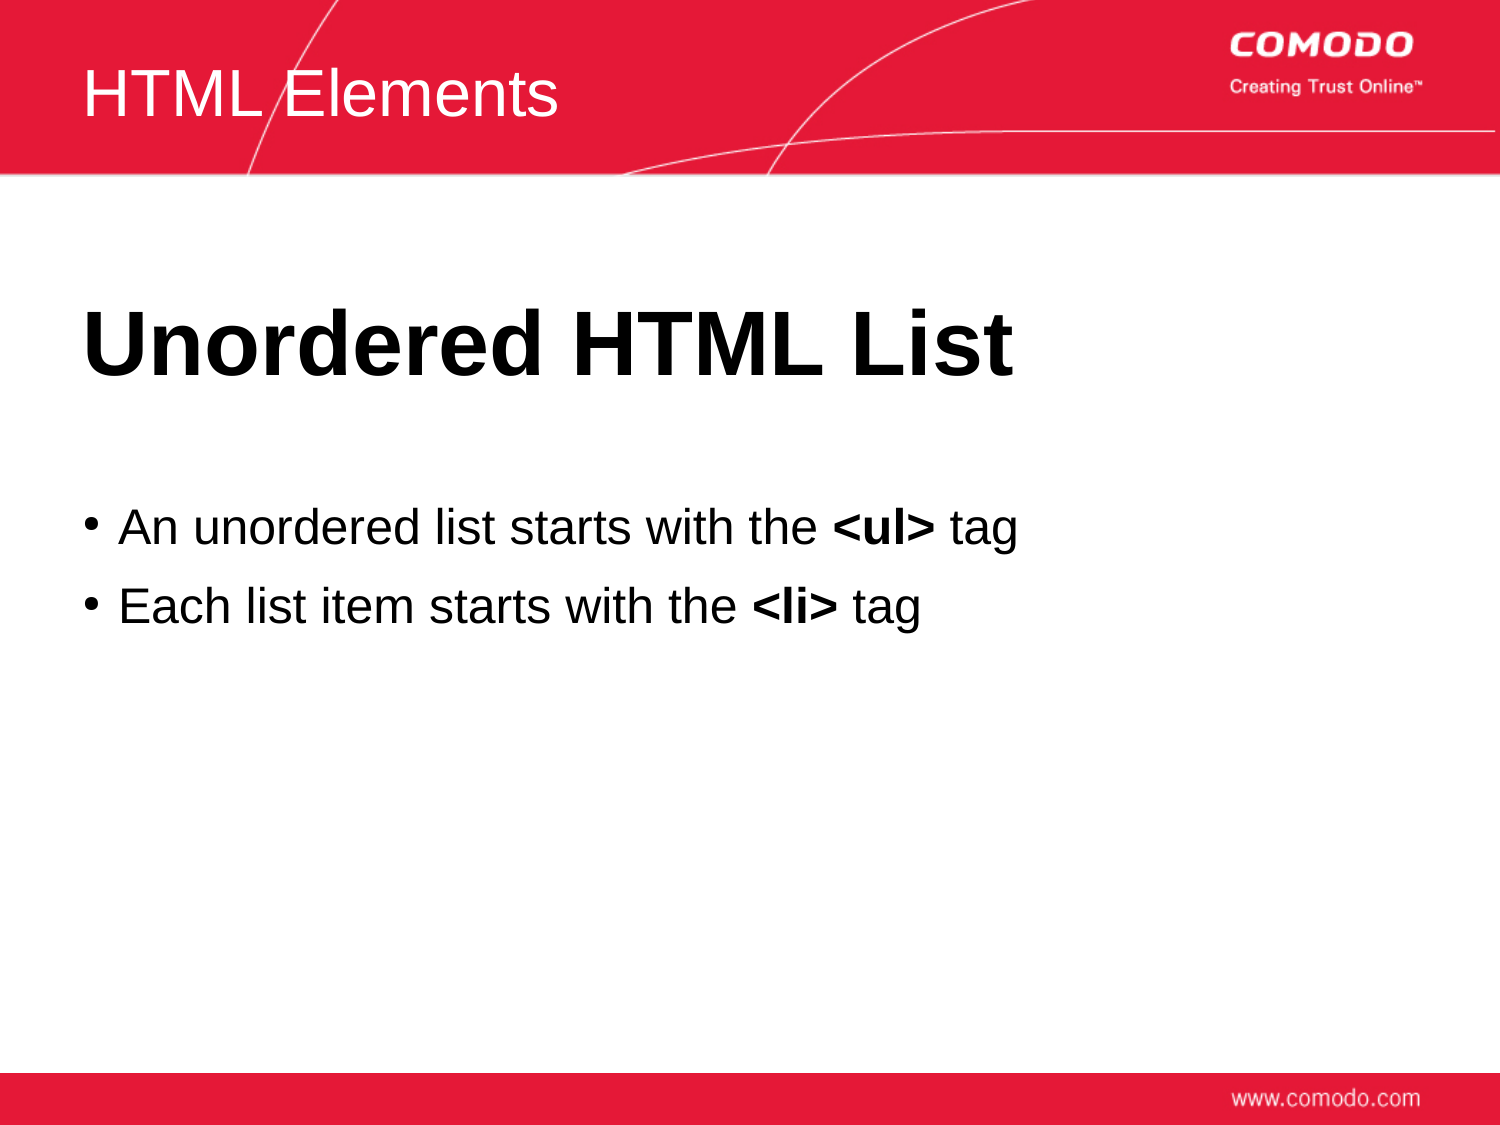

# HTML Elements
Unordered HTML List
An unordered list starts with the <ul> tag
Each list item starts with the <li> tag